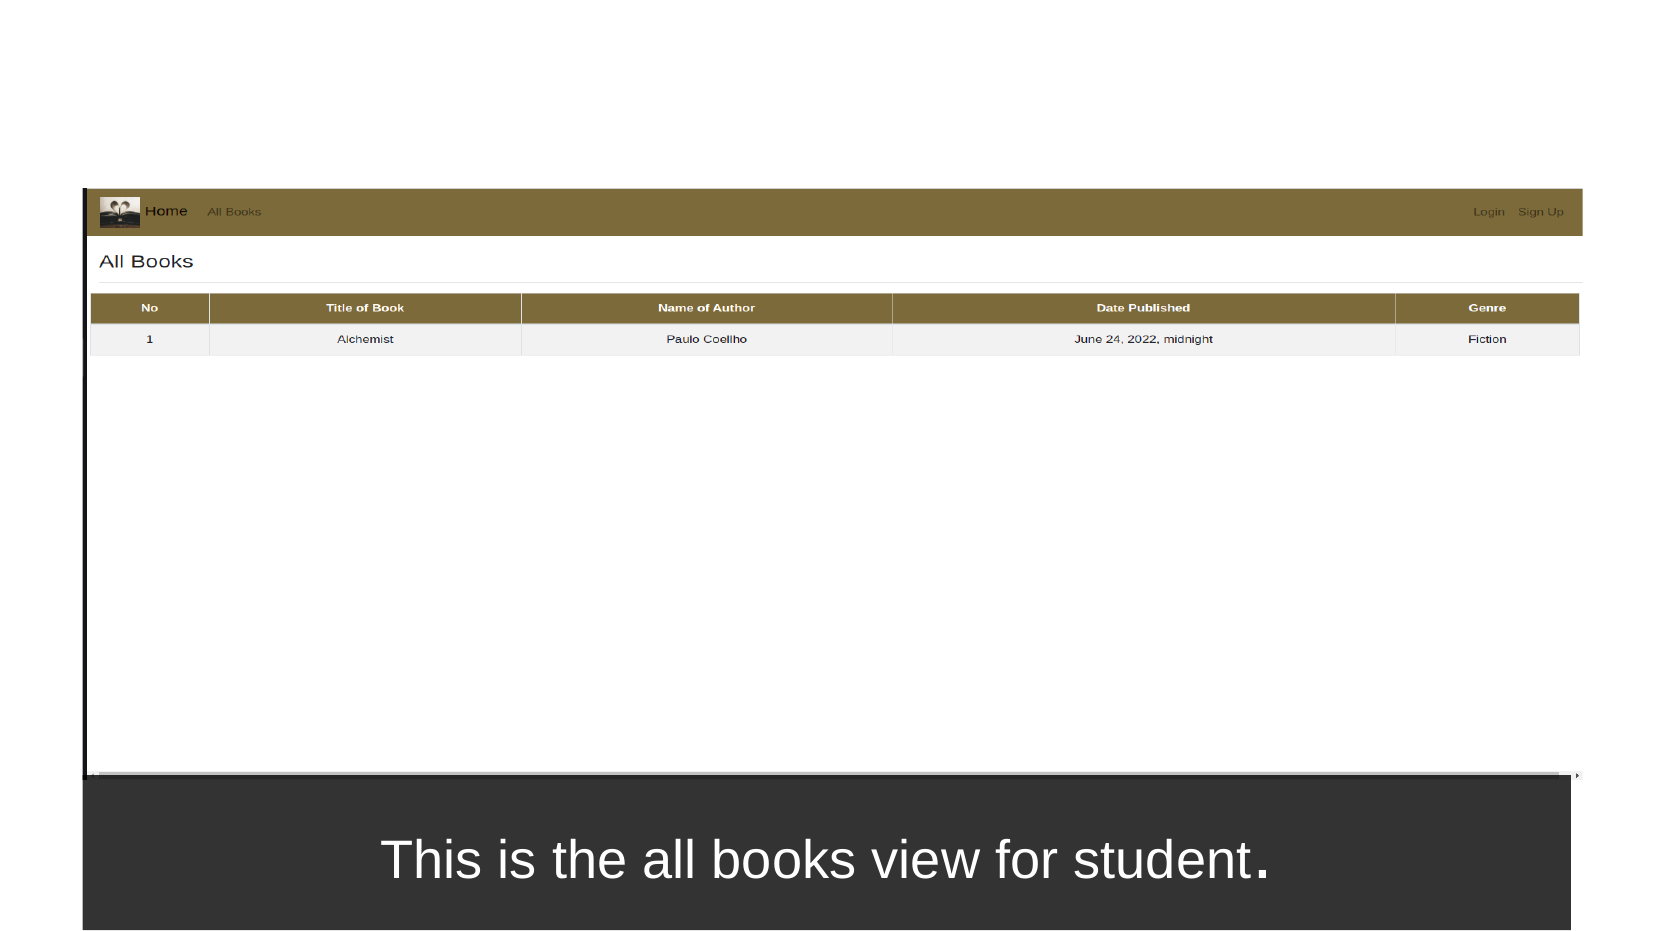

# This is the all books view for student.